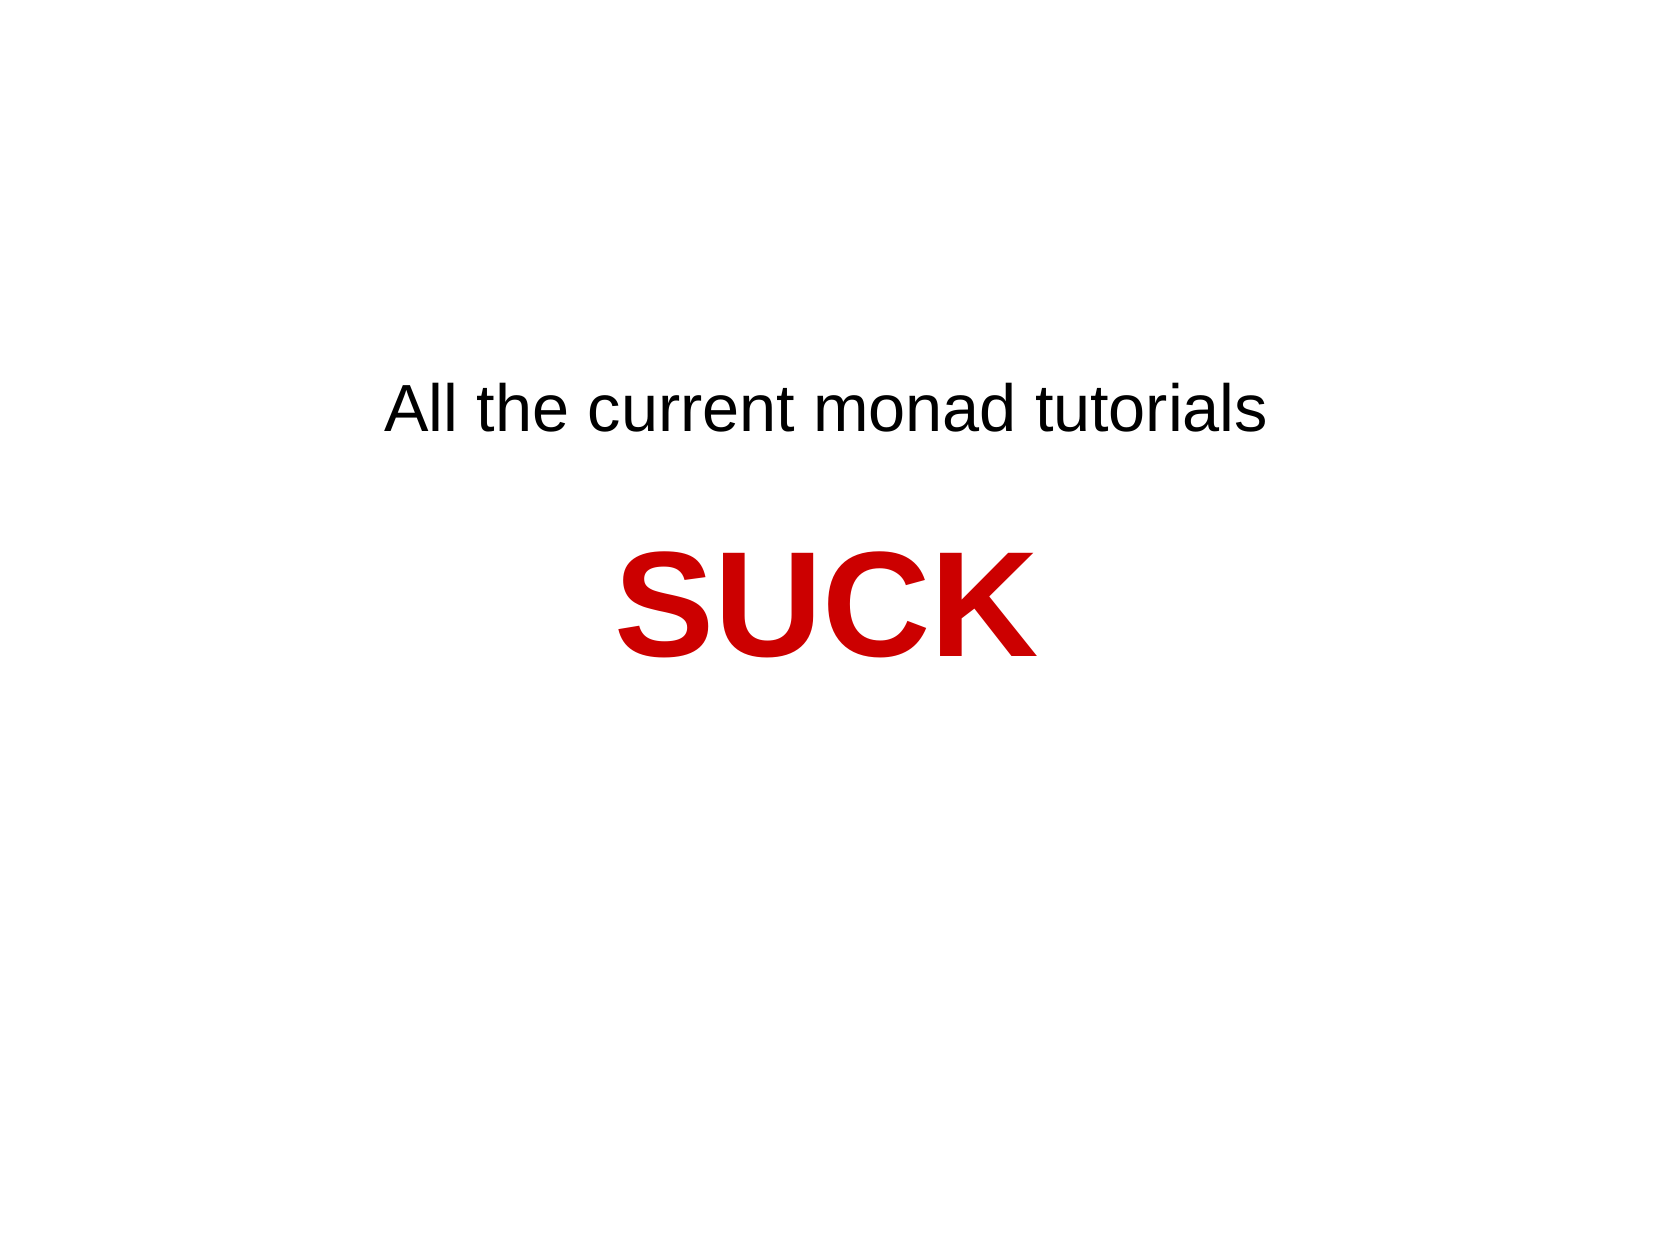

# All the current monad tutorials
SUCK